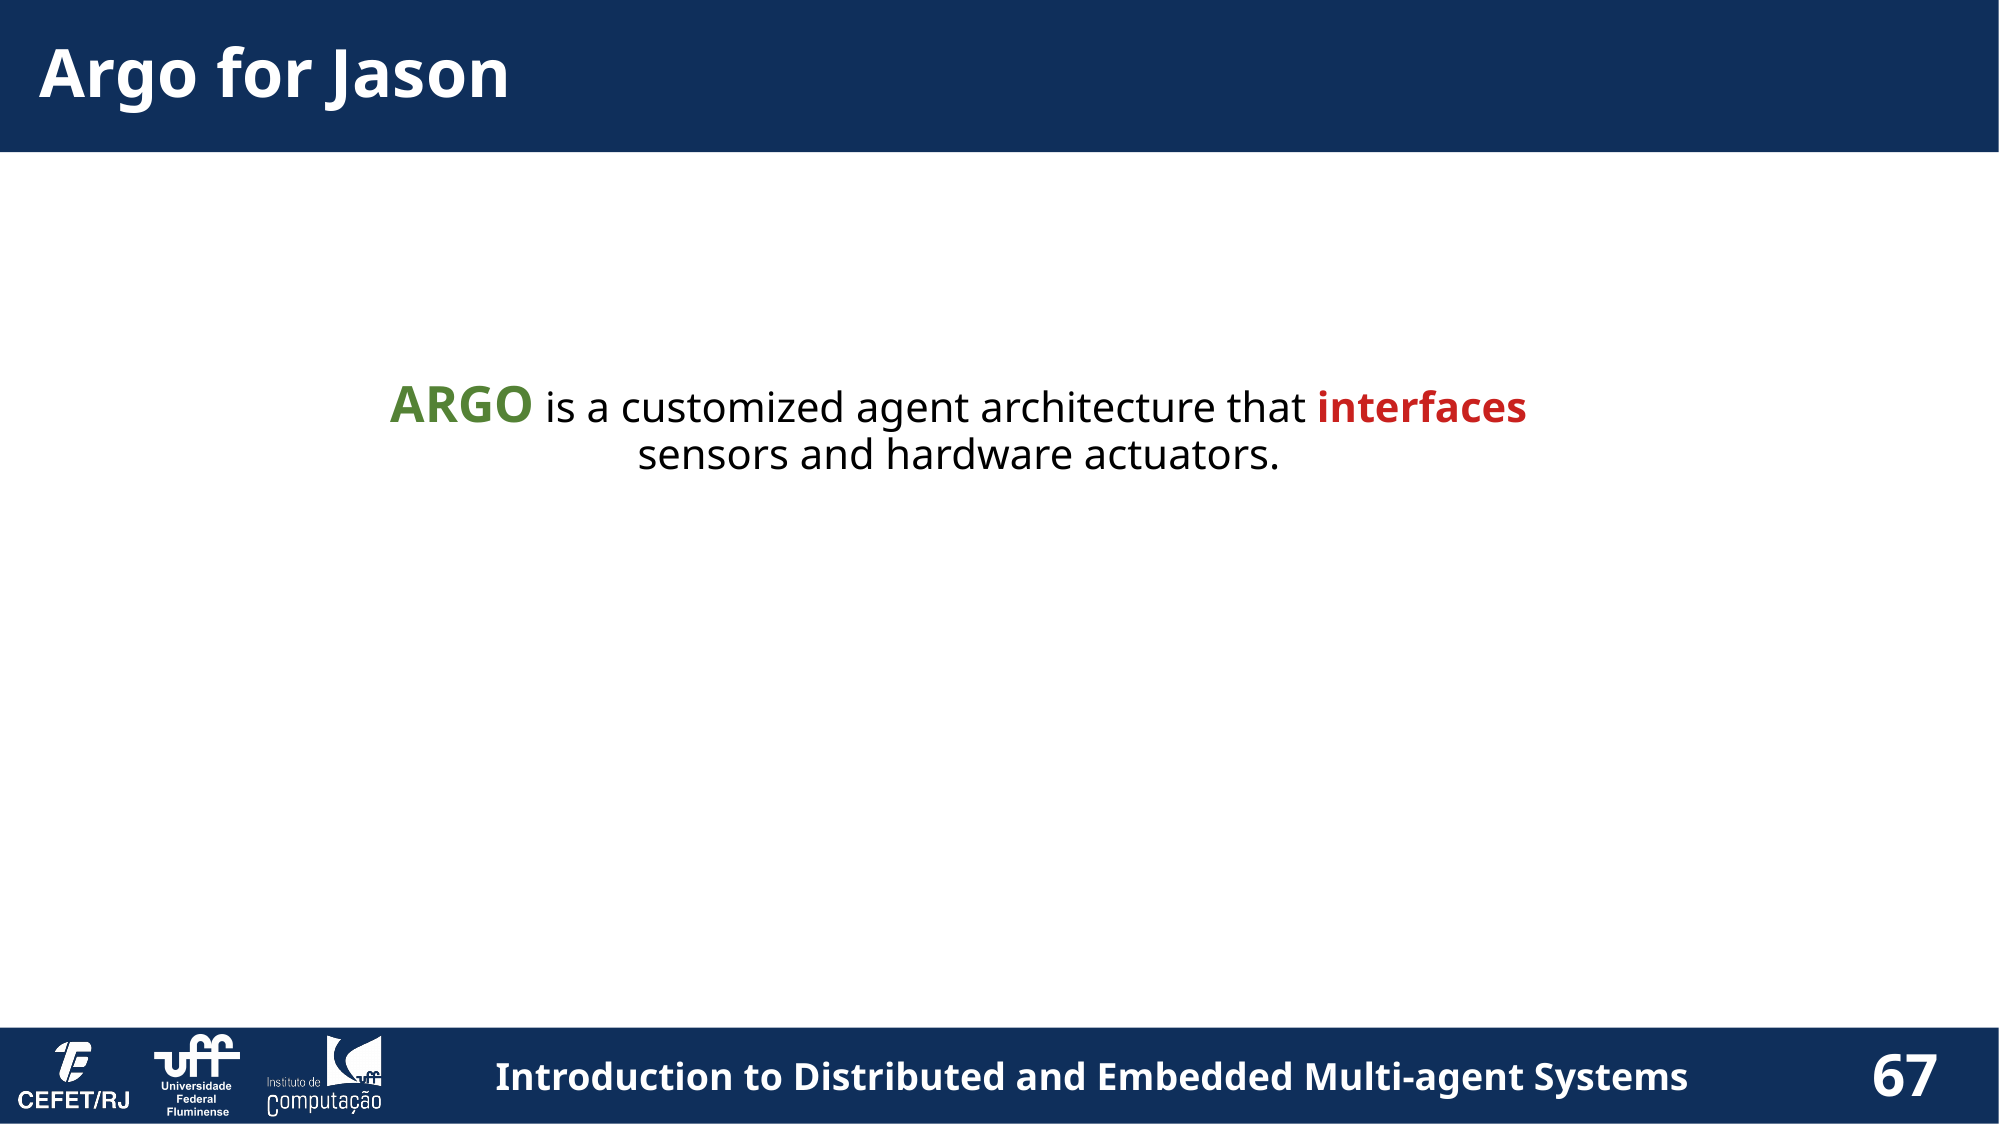

Argo for Jason
ARGO is a customized agent architecture that interfaces sensors and hardware actuators.